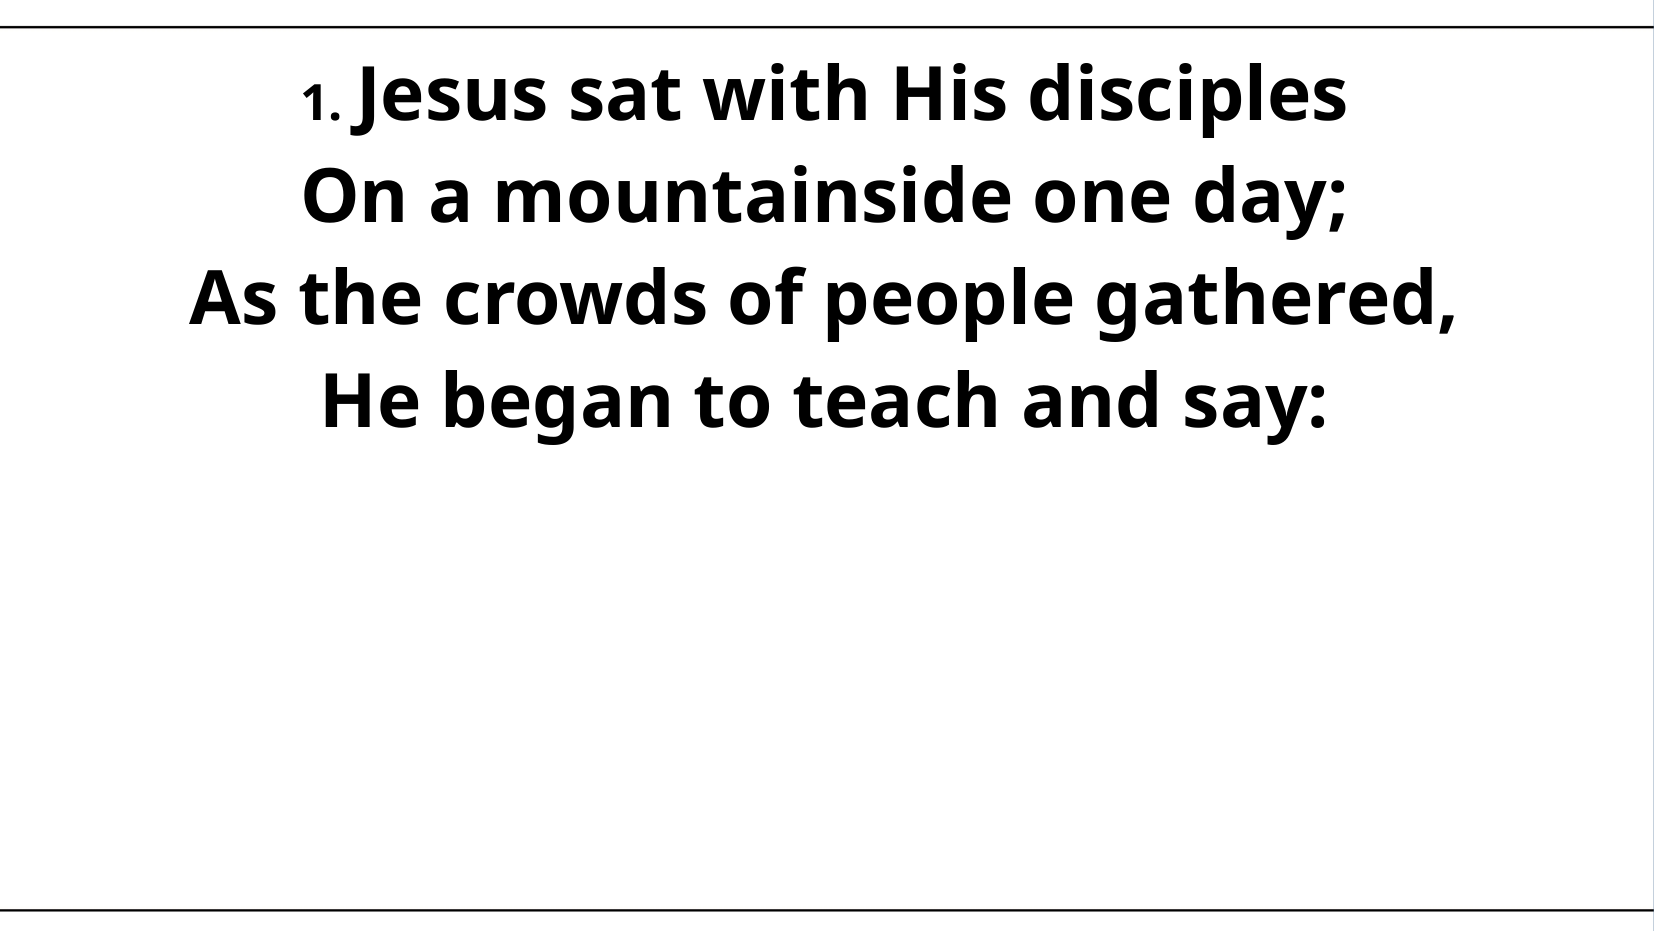

1. Jesus sat with His disciples
On a mountainside one day;
As the crowds of people gathered,
He began to teach and say: